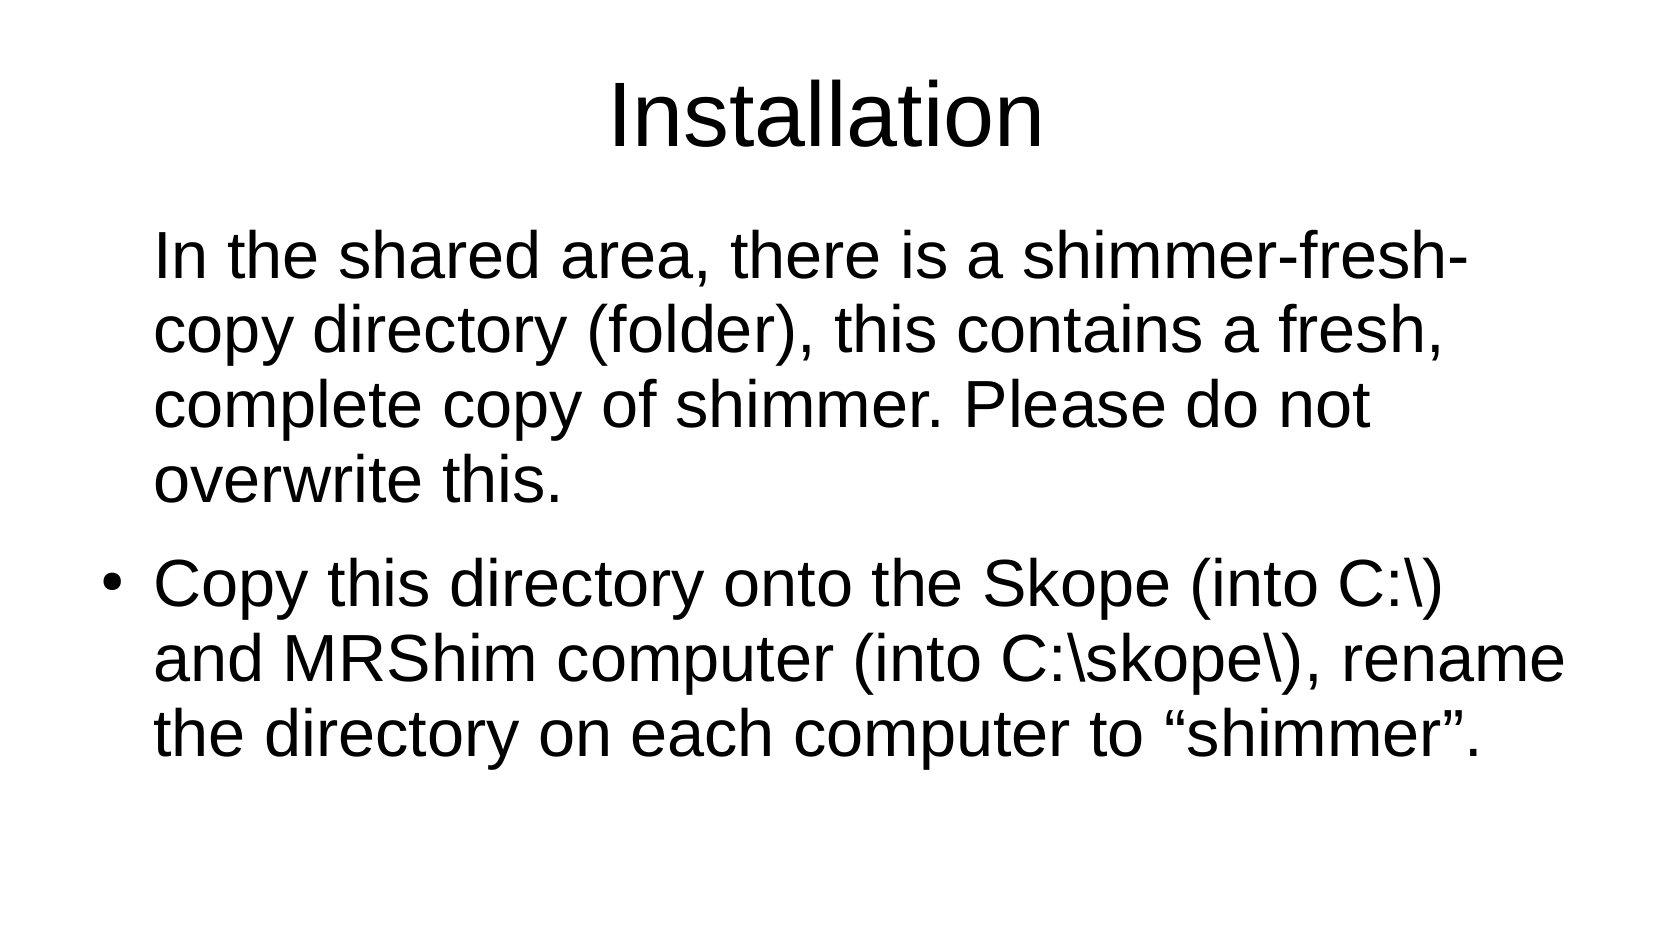

# Installation
In the shared area, there is a shimmer-fresh-copy directory (folder), this contains a fresh, complete copy of shimmer. Please do not overwrite this.
Copy this directory onto the Skope (into C:\) and MRShim computer (into C:\skope\), rename the directory on each computer to “shimmer”.